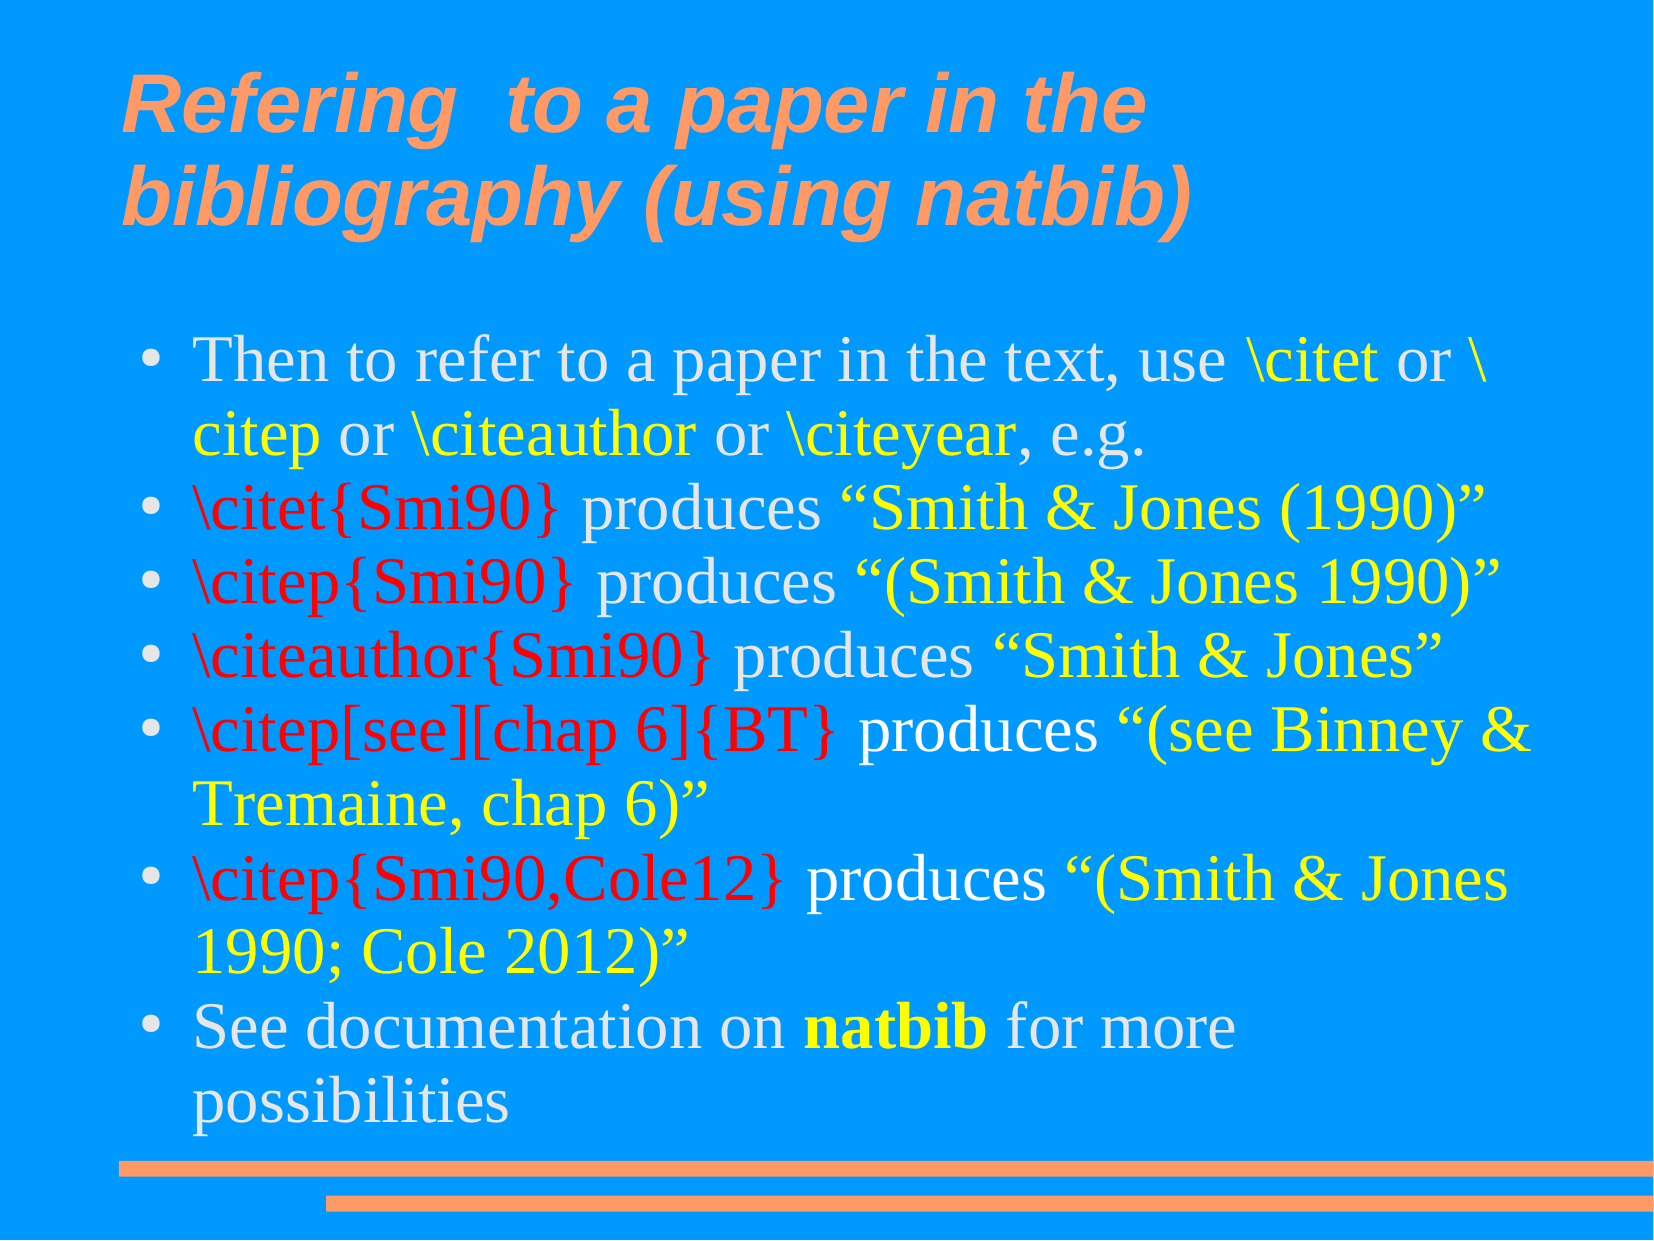

# Refering to a paper in the bibliography (using natbib)
Then to refer to a paper in the text, use \citet or \citep or \citeauthor or \citeyear, e.g.
\citet{Smi90} produces “Smith & Jones (1990)”
\citep{Smi90} produces “(Smith & Jones 1990)”
\citeauthor{Smi90} produces “Smith & Jones”
\citep[see][chap 6]{BT} produces “(see Binney & Tremaine, chap 6)”
\citep{Smi90,Cole12} produces “(Smith & Jones 1990; Cole 2012)”
See documentation on natbib for more possibilities